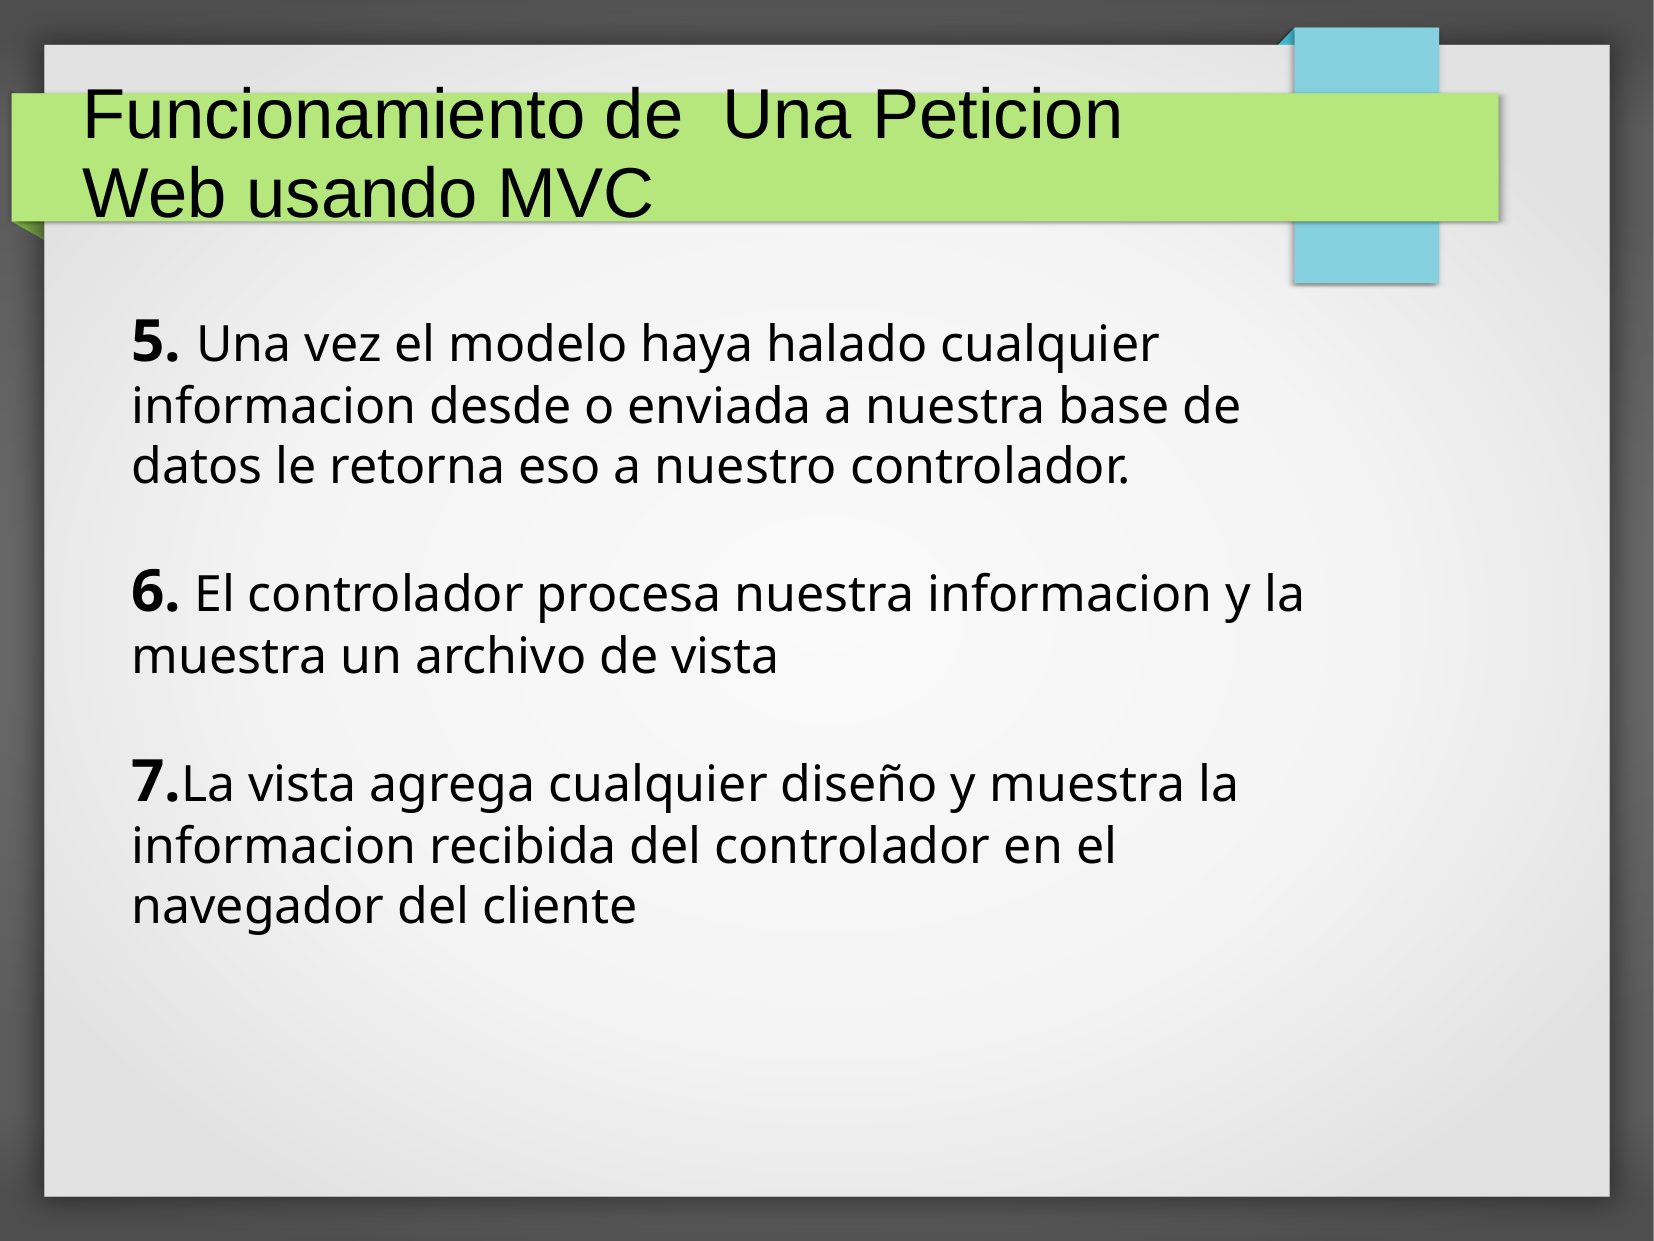

# Funcionamiento de Una Peticion Web usando MVC
5. Una vez el modelo haya halado cualquier informacion desde o enviada a nuestra base de datos le retorna eso a nuestro controlador.
6. El controlador procesa nuestra informacion y la muestra un archivo de vista
7.La vista agrega cualquier diseño y muestra la informacion recibida del controlador en el navegador del cliente